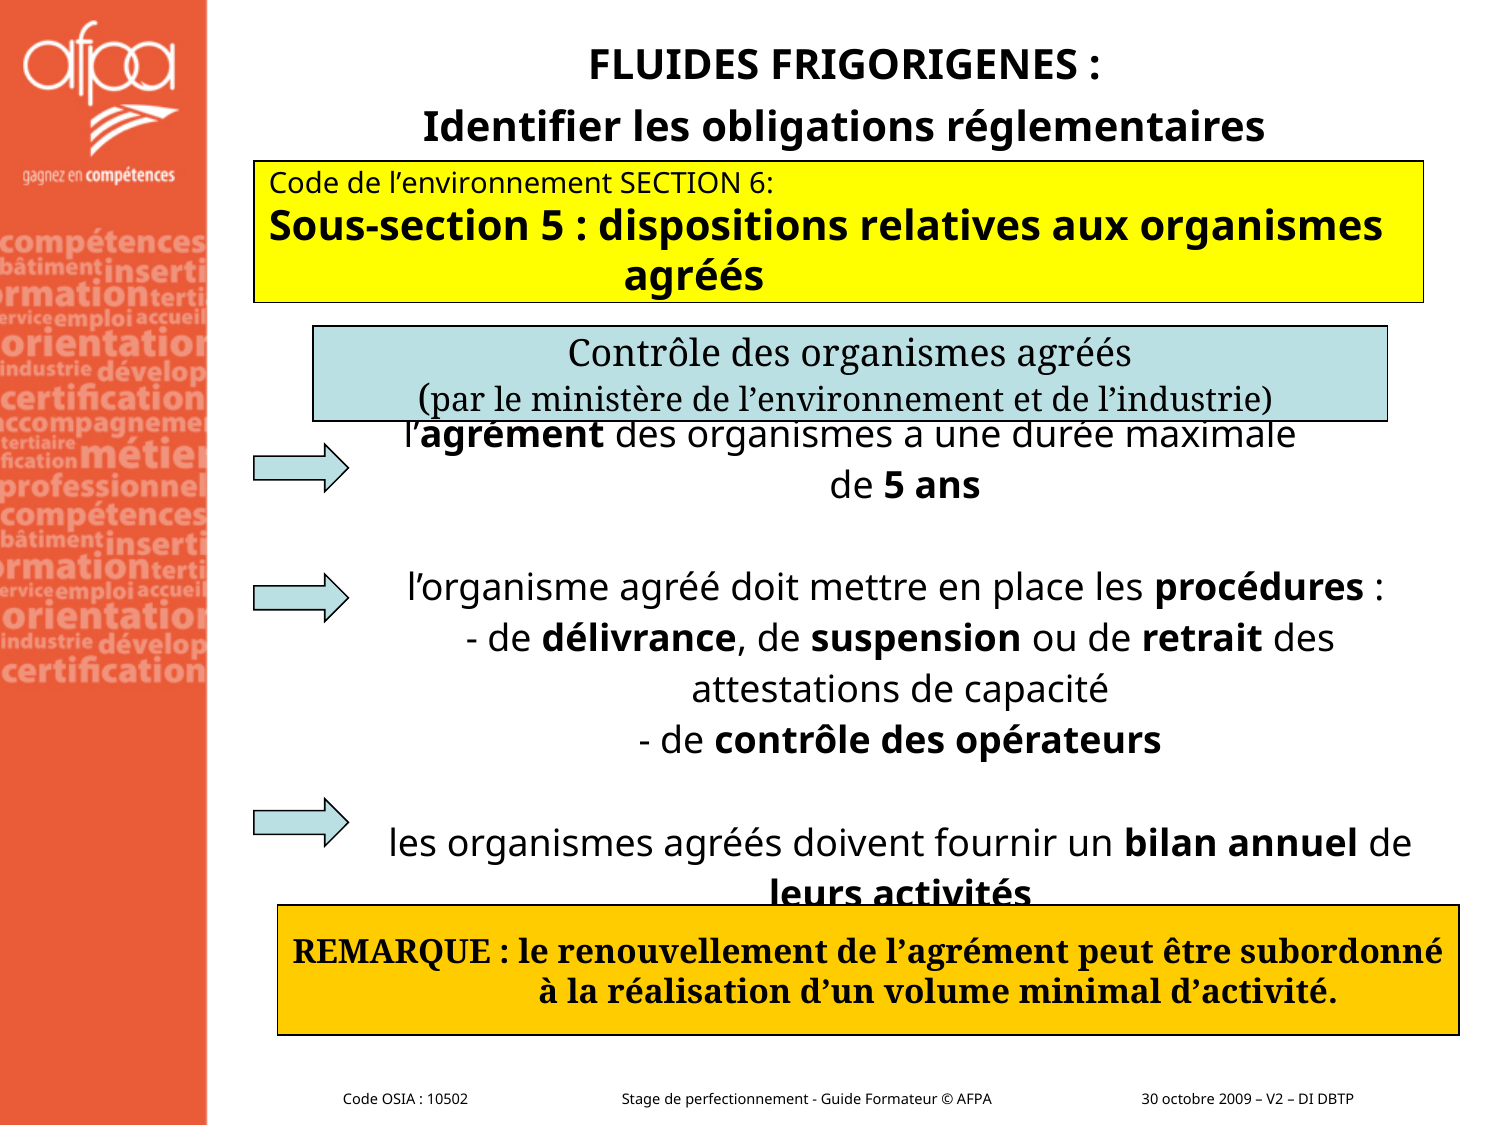

FLUIDES FRIGORIGENES :
Identifier les obligations réglementaires
Code de l’environnement SECTION 6:
Sous-section 5 : dispositions relatives aux organismes
 agréés
# l’agrément des organismes a une durée maximale de 5 ans l’organisme agréé doit mettre en place les procédures : - de délivrance, de suspension ou de retrait des attestations de capacité - de contrôle des opérateurs les organismes agréés doivent fournir un bilan annuel de leurs activités
Contrôle des organismes agréés
(par le ministère de l’environnement et de l’industrie)
REMARQUE : le renouvellement de l’agrément peut être subordonné
 à la réalisation d’un volume minimal d’activité.